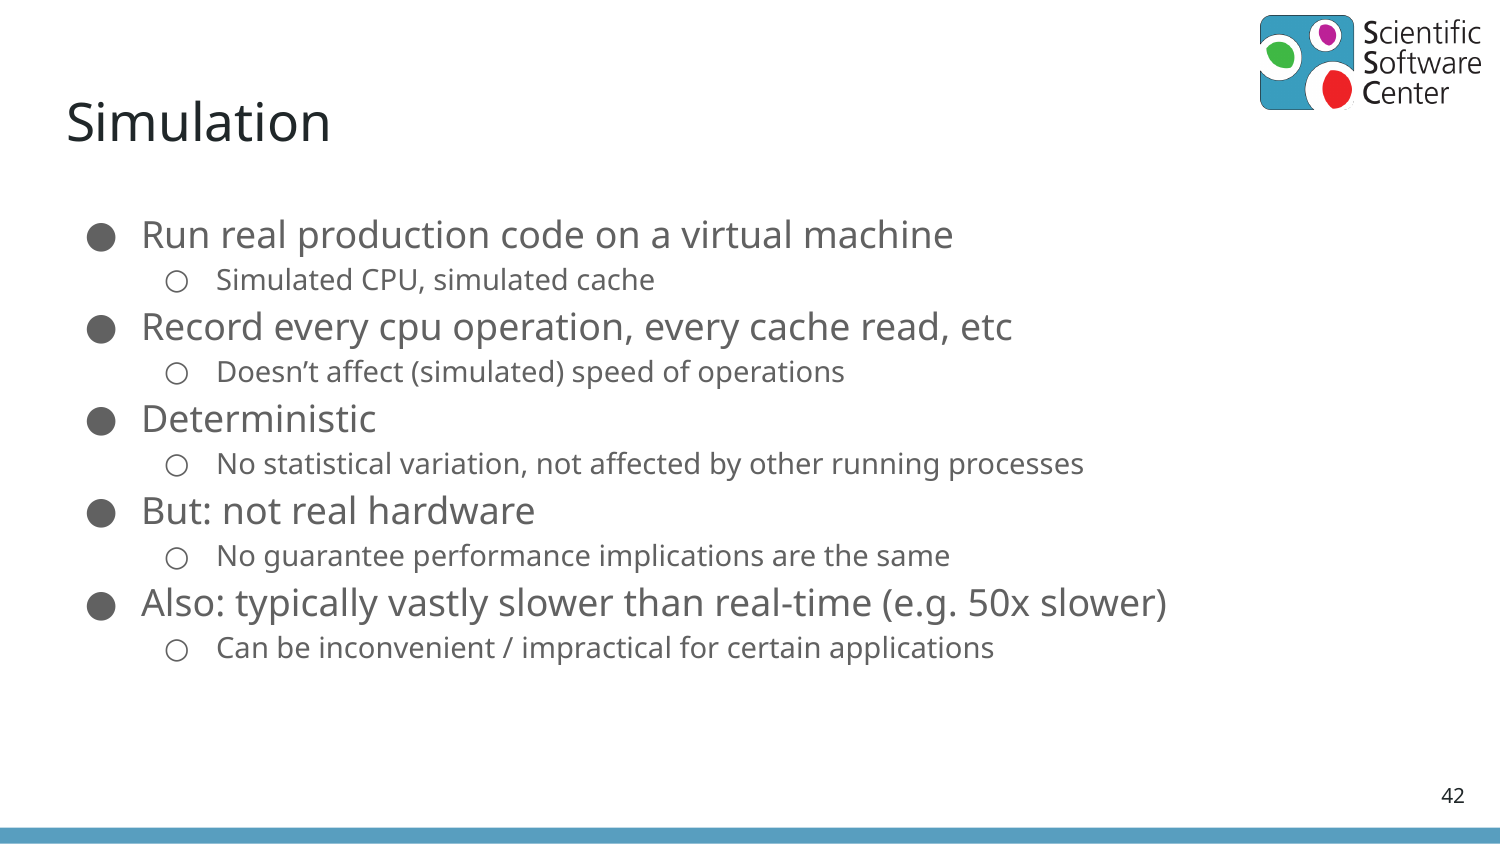

# Simulation
Run real production code on a virtual machine
Simulated CPU, simulated cache
Record every cpu operation, every cache read, etc
Doesn’t affect (simulated) speed of operations
Deterministic
No statistical variation, not affected by other running processes
But: not real hardware
No guarantee performance implications are the same
Also: typically vastly slower than real-time (e.g. 50x slower)
Can be inconvenient / impractical for certain applications